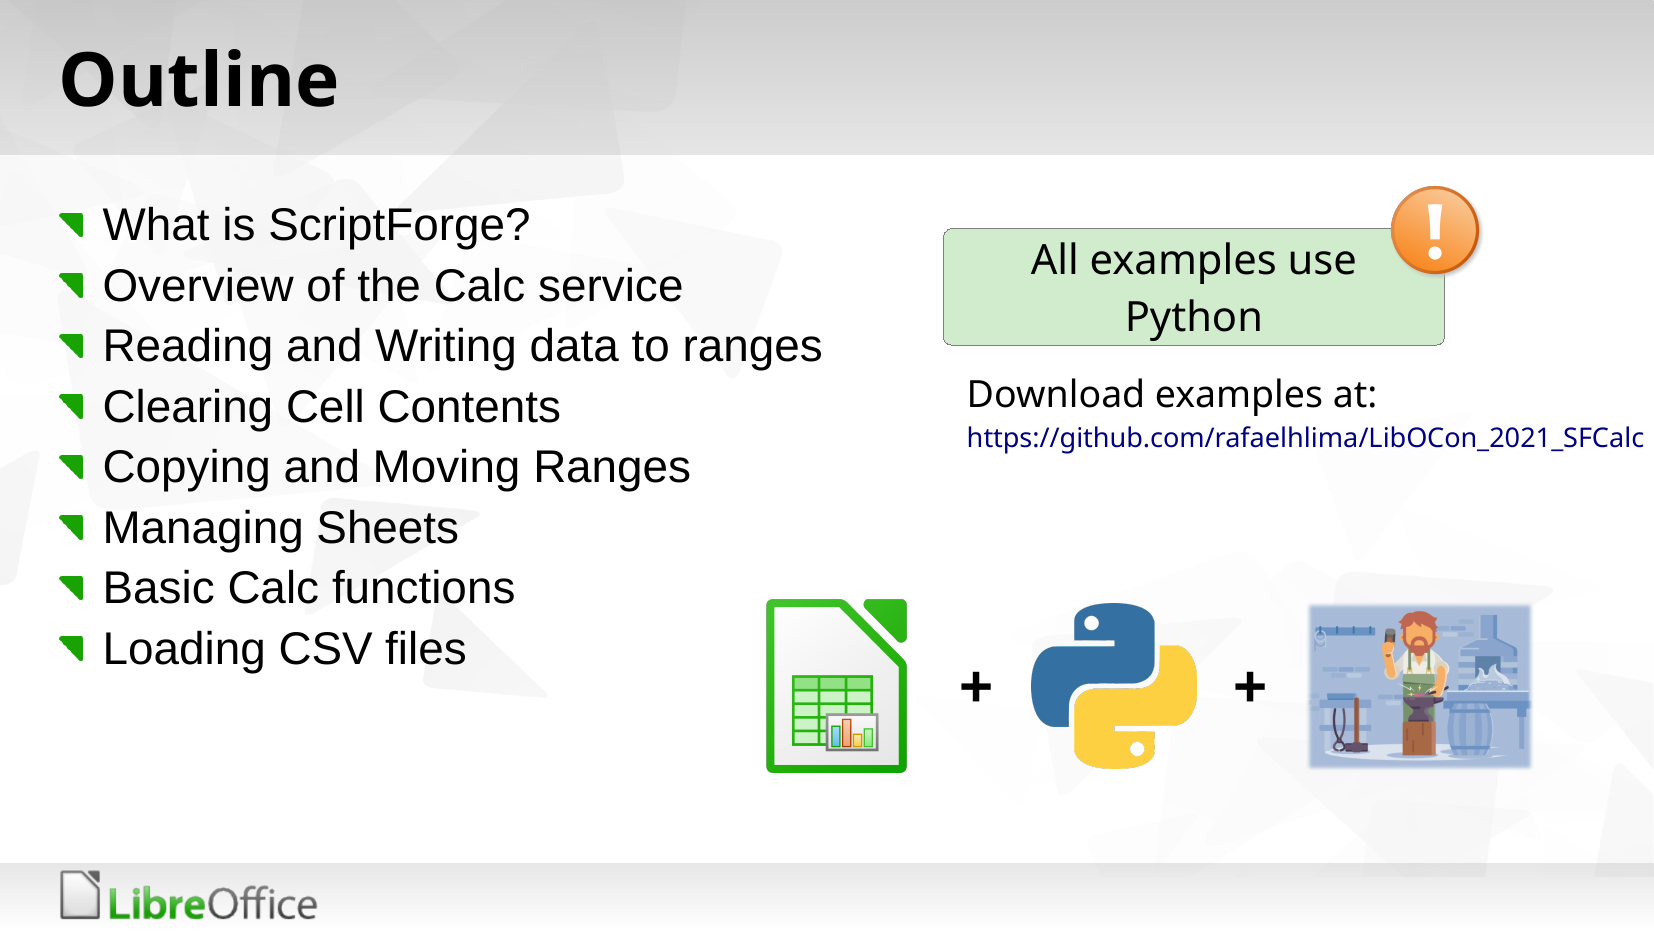

# Outline
What is ScriptForge?
Overview of the Calc service
Reading and Writing data to ranges
Clearing Cell Contents
Copying and Moving Ranges
Managing Sheets
Basic Calc functions
Loading CSV files
All examples use Python
Download examples at:
https://github.com/rafaelhlima/LibOCon_2021_SFCalc
+
+